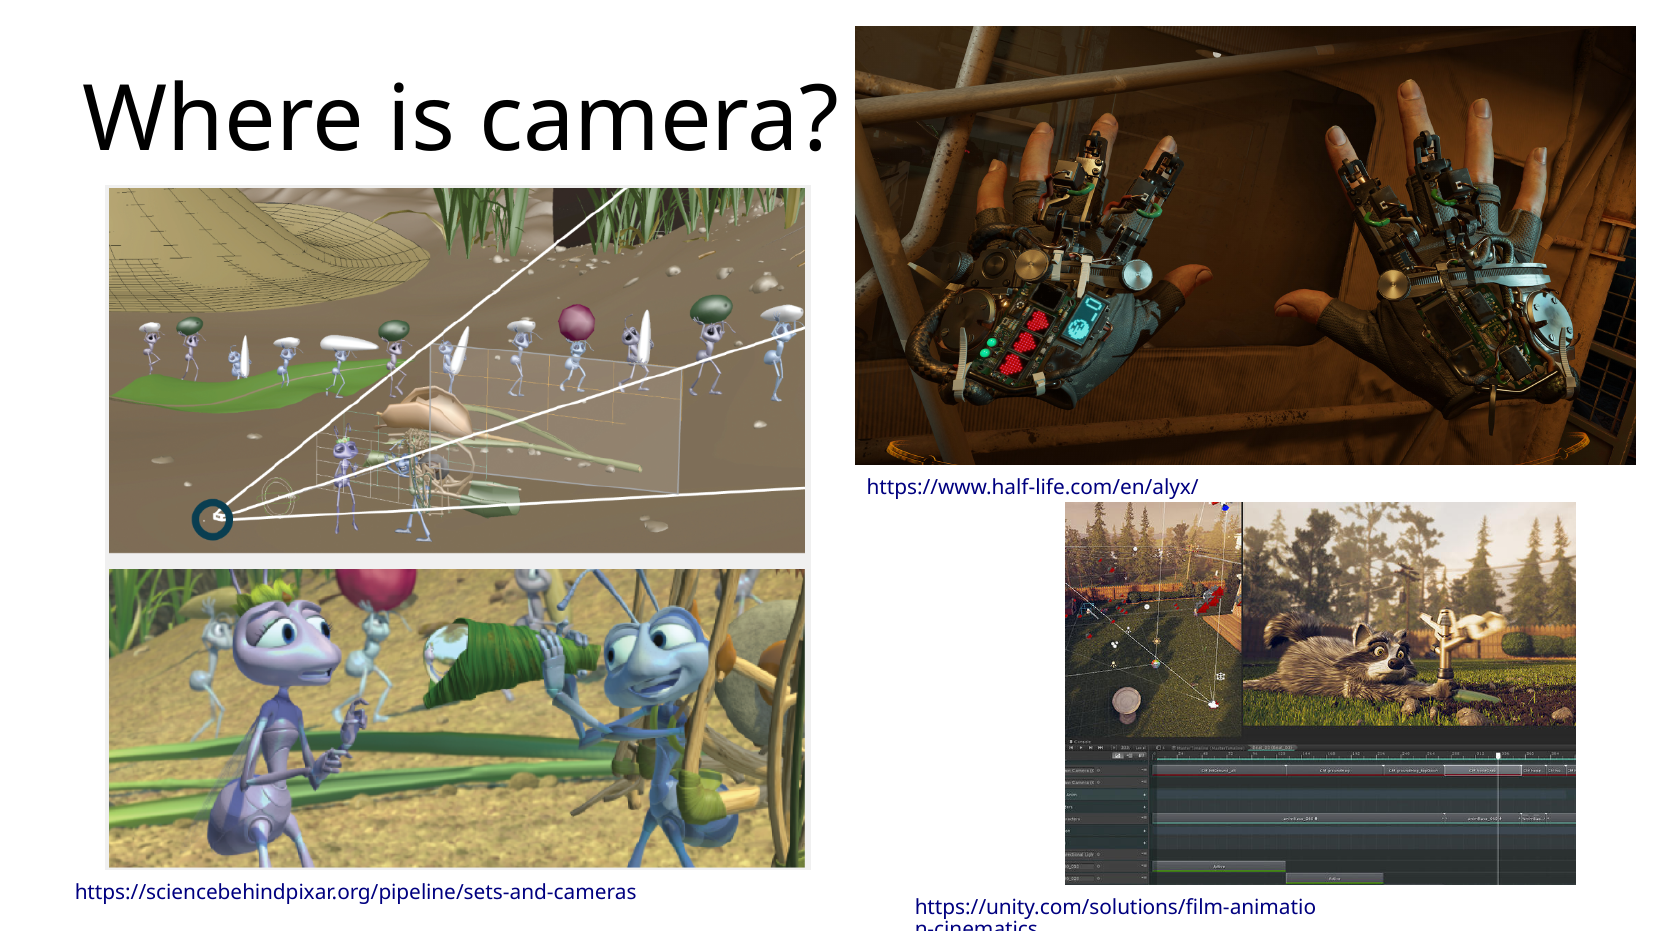

# Where is camera?
https://www.half-life.com/en/alyx/
https://sciencebehindpixar.org/pipeline/sets-and-cameras
https://unity.com/solutions/film-animation-cinematics